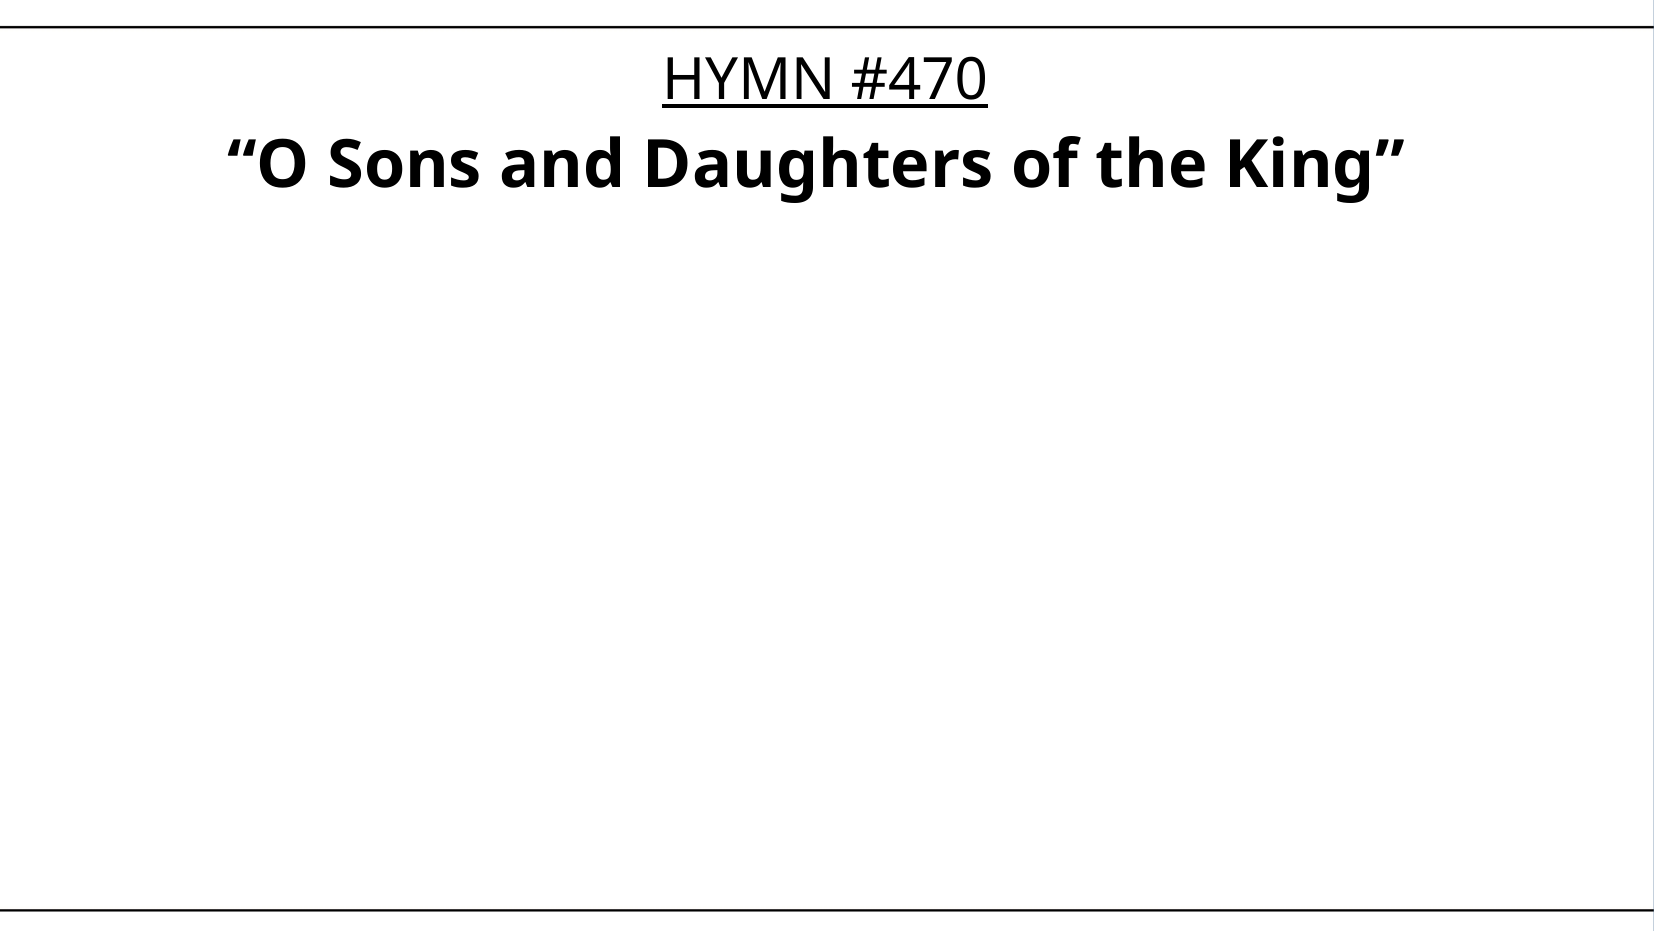

HYMN #470
“O Sons and Daughters of the King”